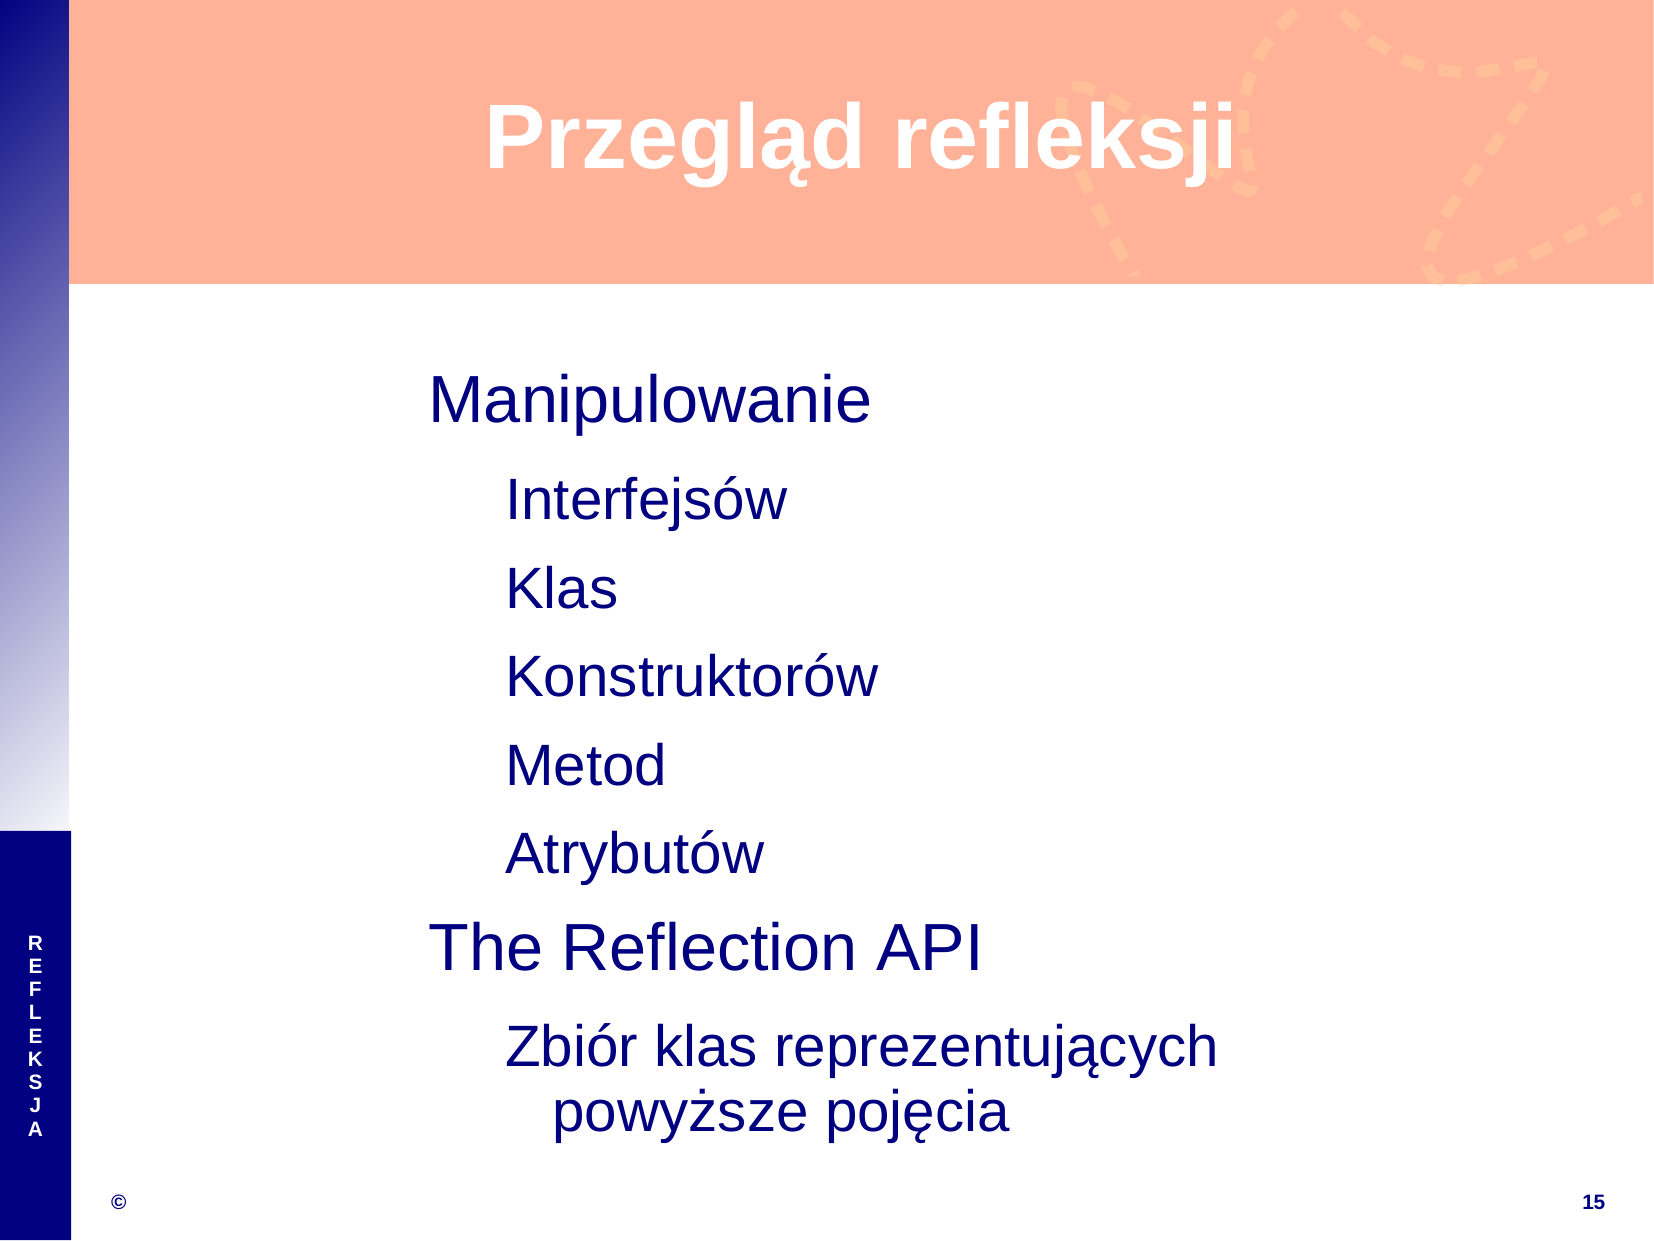

Przegląd refleksji
# Manipulowanie
Interfejsów
Klas
Konstruktorów
Metod
Atrybutów
The Reflection API
Zbiór klas reprezentujących
powyższe pojęcia
R
E
F
L
E
K
S
J
A